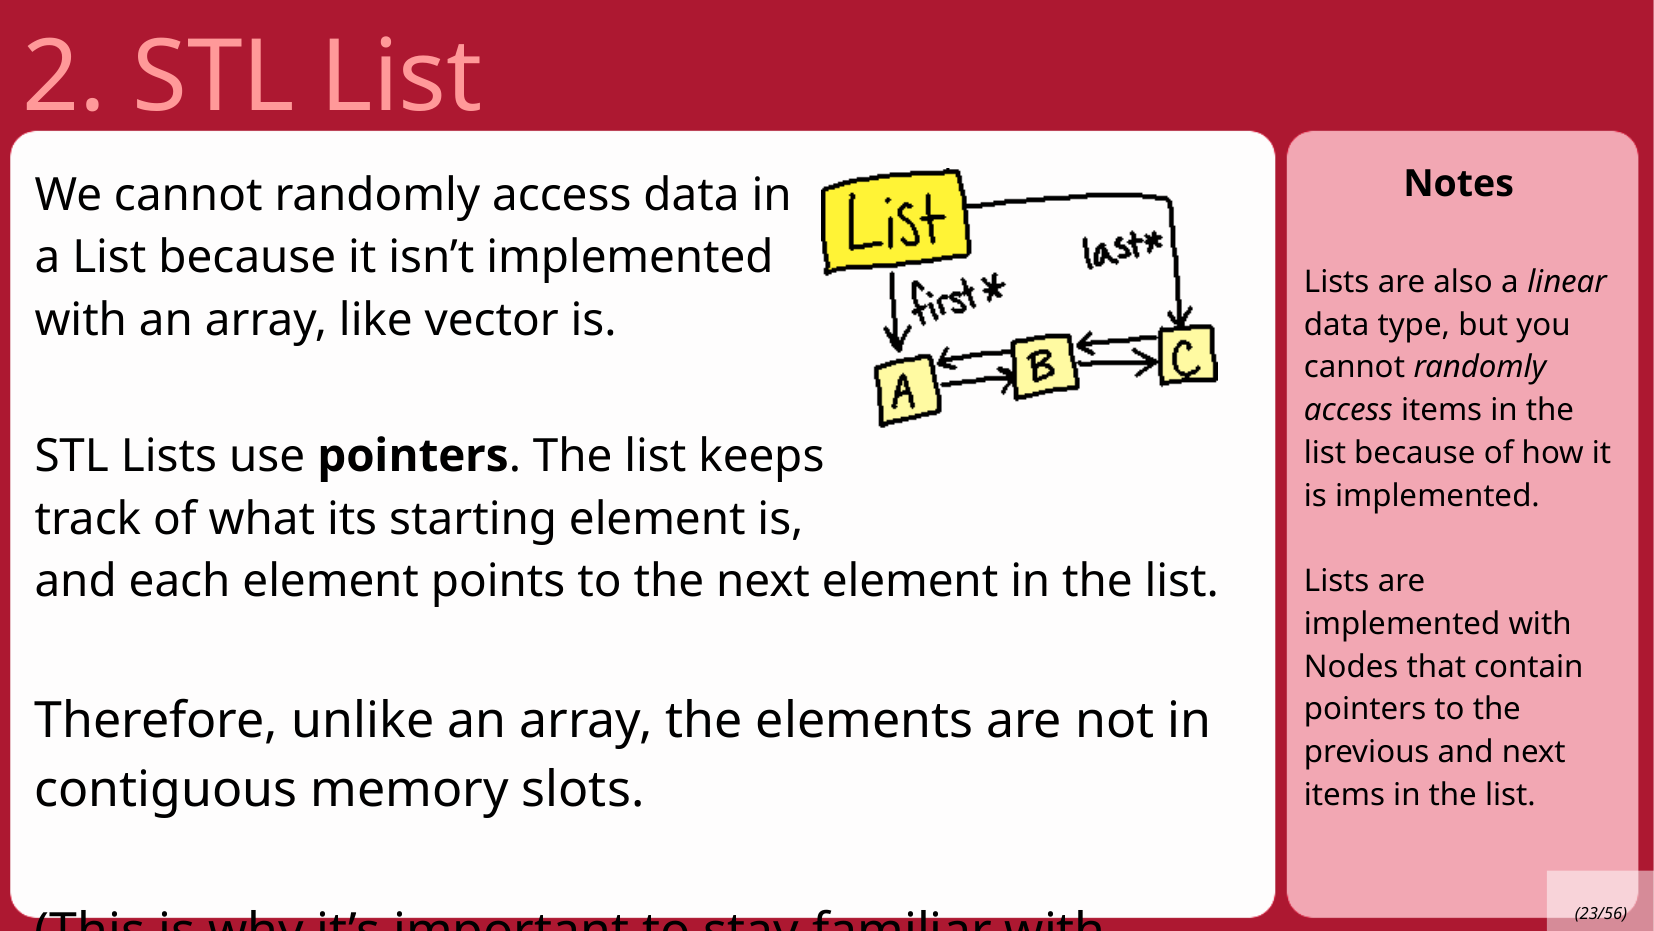

# 2. STL List
Notes
Lists are also a linear data type, but you cannot randomly access items in the list because of how it is implemented.
Lists are implemented with Nodes that contain pointers to the previous and next items in the list.
We cannot randomly access data in
a List because it isn’t implemented
with an array, like vector is.
STL Lists use pointers. The list keeps
track of what its starting element is,
and each element points to the next element in the list.
Therefore, unlike an array, the elements are not in contiguous memory slots.
(This is why it’s important to stay familiar with pointers for this class!)